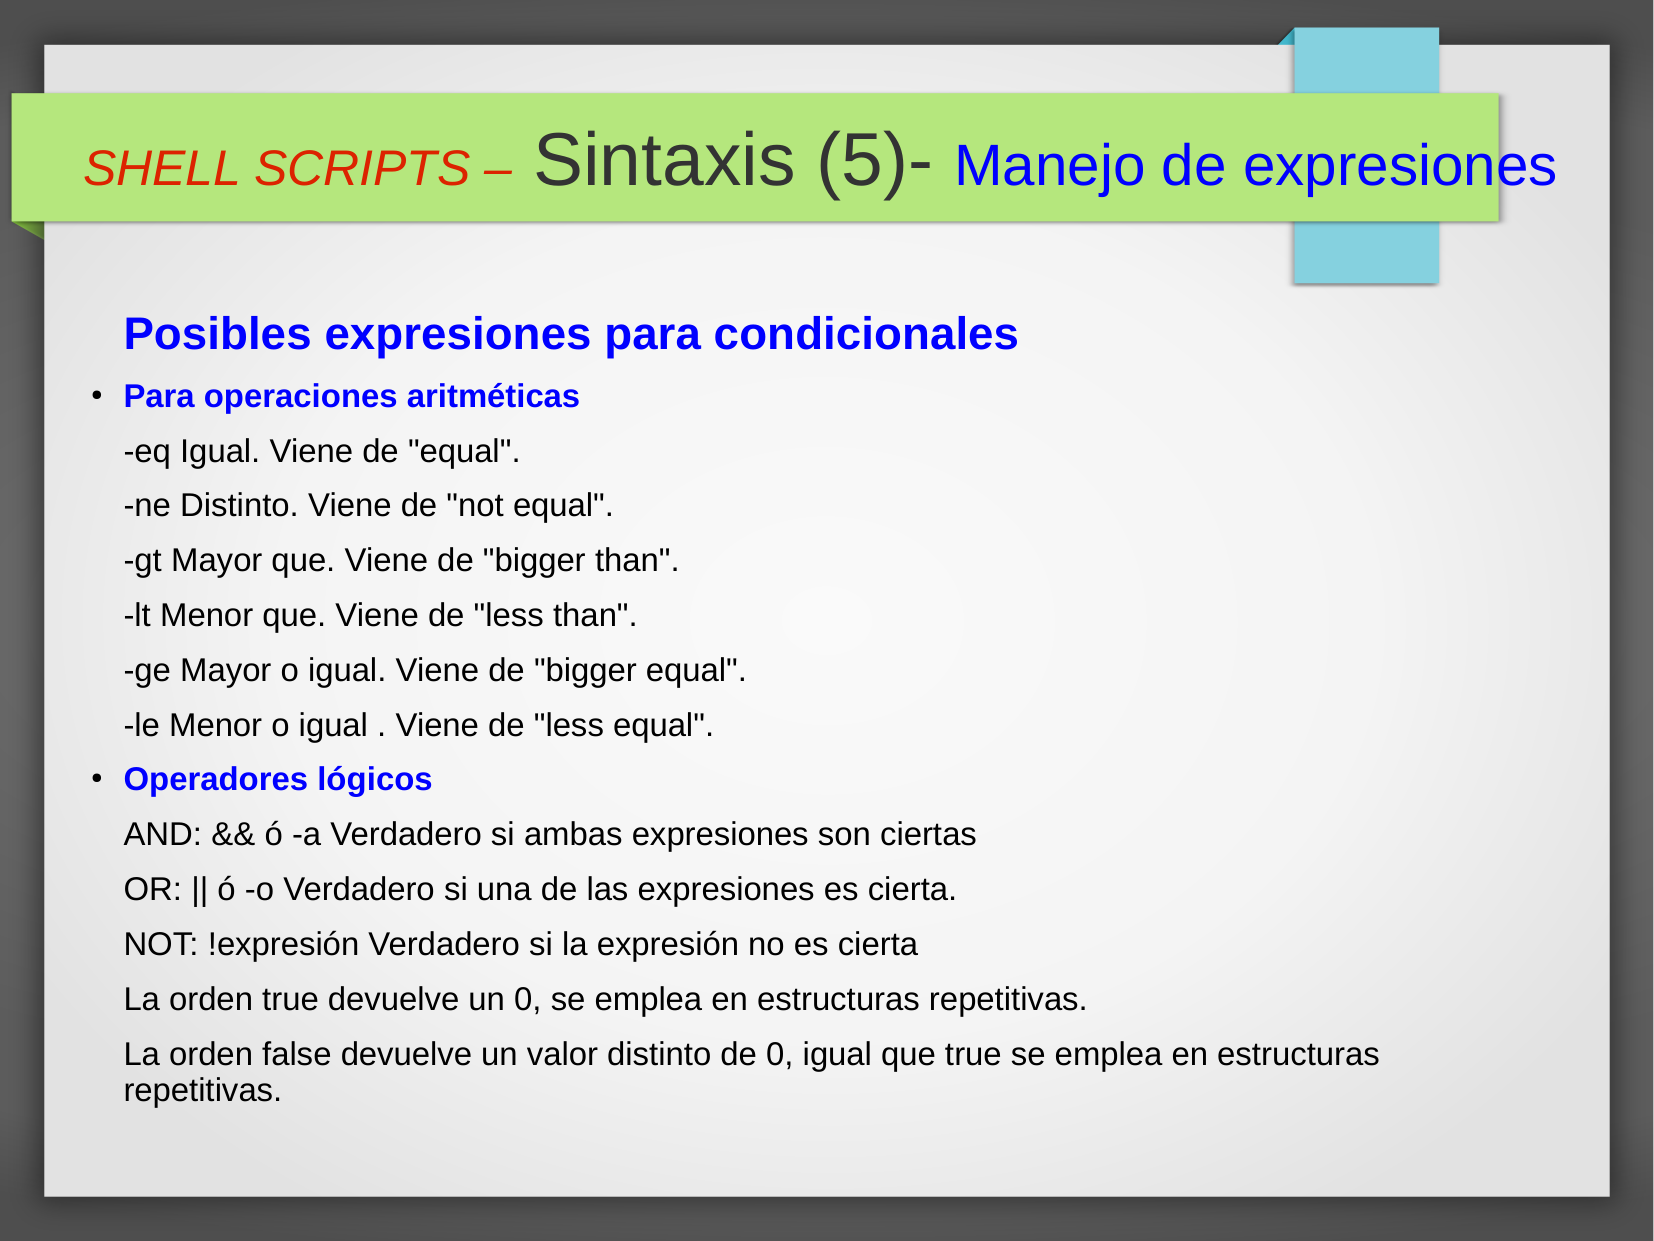

# SHELL SCRIPTS – Sintaxis (5)- Manejo de expresiones
Posibles expresiones para condicionales
Para operaciones aritméticas
-eq Igual. Viene de "equal".
-ne Distinto. Viene de "not equal".
-gt Mayor que. Viene de "bigger than".
-lt Menor que. Viene de "less than".
-ge Mayor o igual. Viene de "bigger equal".
-le Menor o igual . Viene de "less equal".
Operadores lógicos
AND: && ó -a Verdadero si ambas expresiones son ciertas
OR: || ó -o Verdadero si una de las expresiones es cierta.
NOT: !expresión Verdadero si la expresión no es cierta
La orden true devuelve un 0, se emplea en estructuras repetitivas.
La orden false devuelve un valor distinto de 0, igual que true se emplea en estructuras repetitivas.